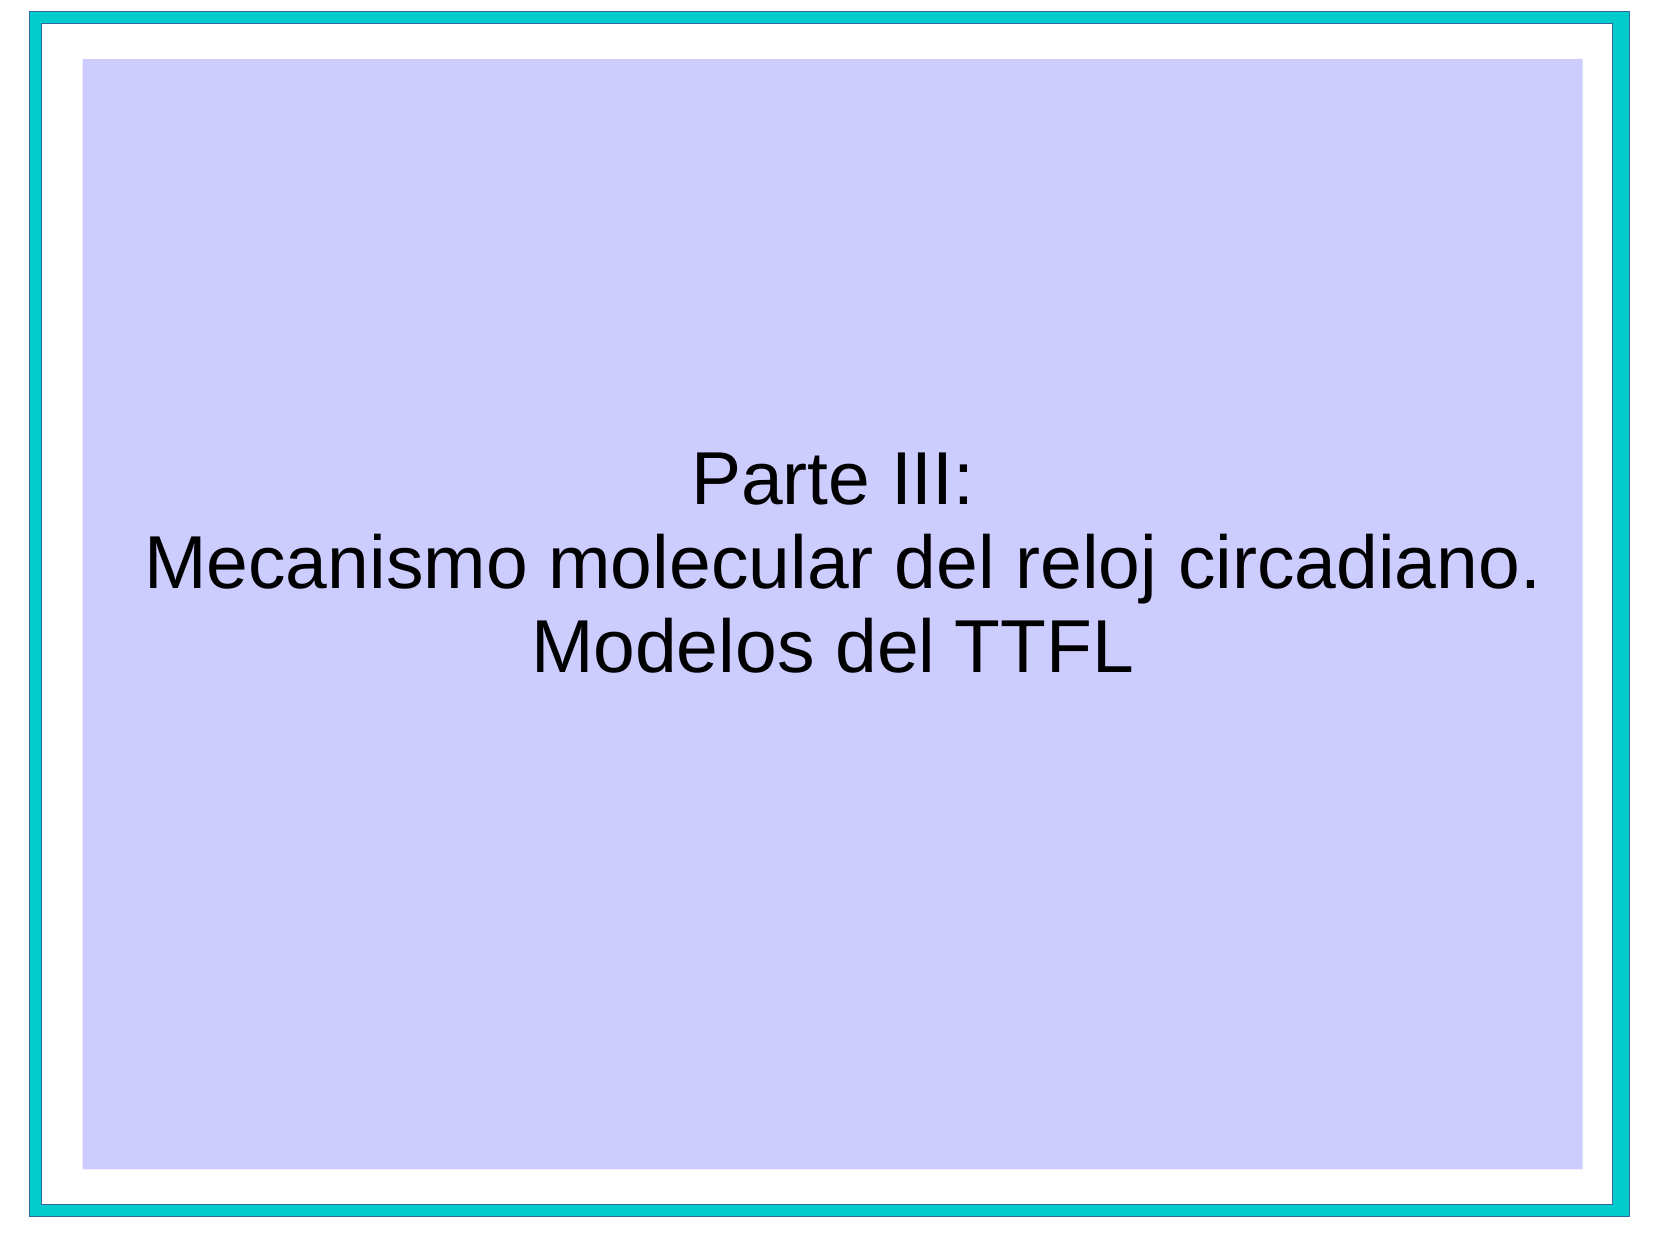

# Parte III: Mecanismo molecular del reloj circadiano. Modelos del TTFL